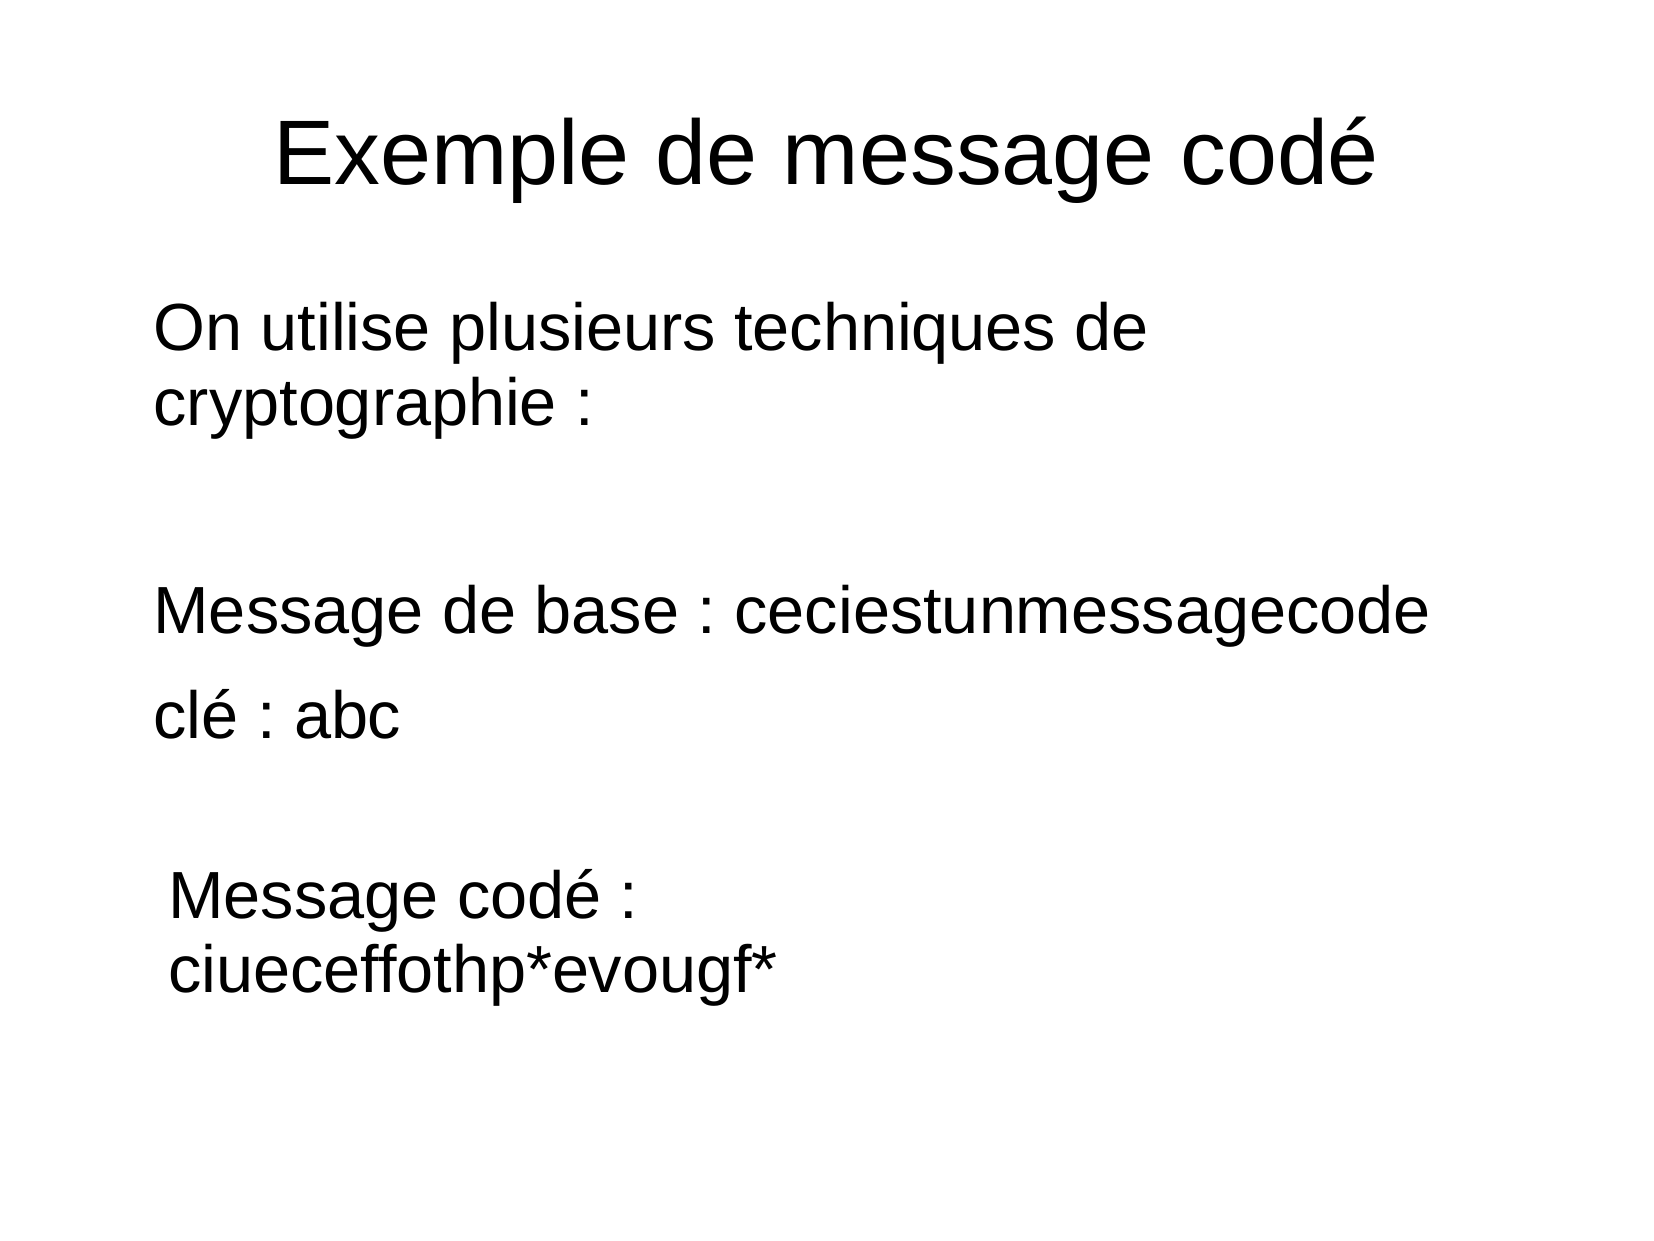

# Exemple de message codé
On utilise plusieurs techniques de cryptographie :
Message de base : ceciestunmessagecode
clé : abc
Message codé : ciueceffothp*evougf*